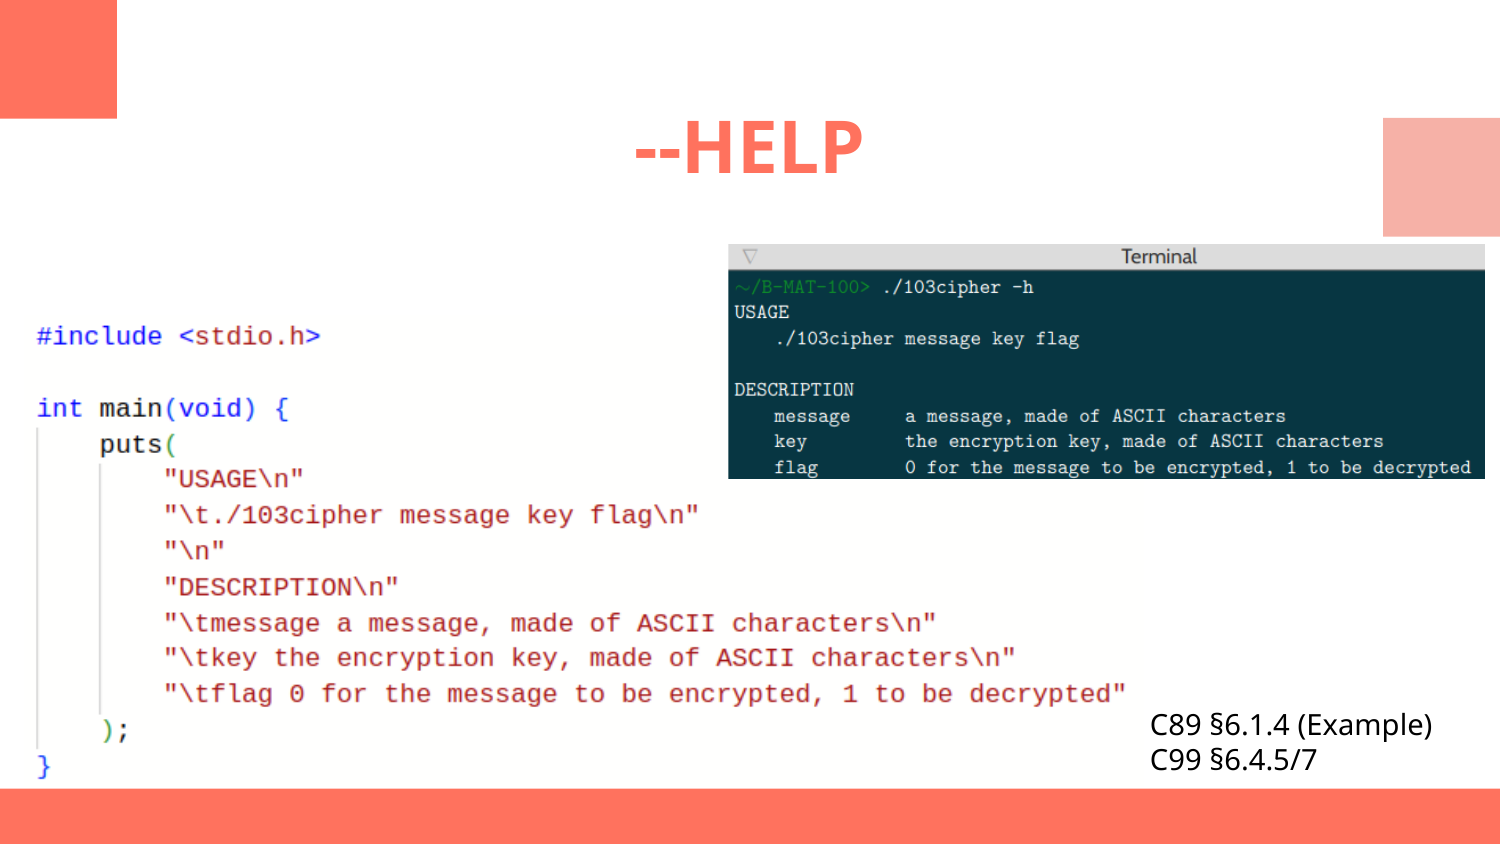

# --HELP
C89 §6.1.4 (Example)
C99 §6.4.5/7